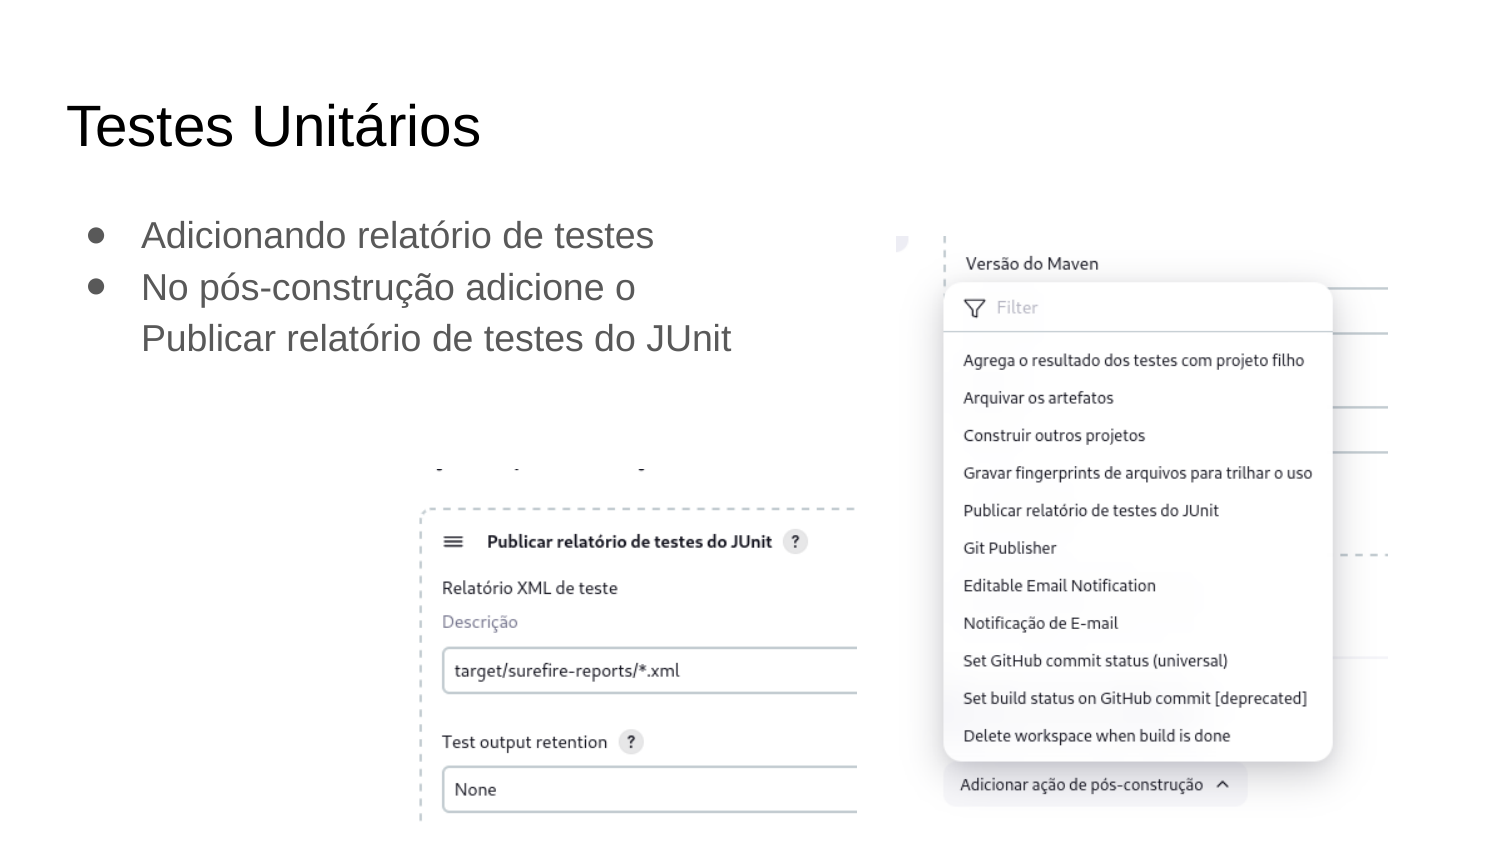

# Testes Unitários
Adicionando relatório de testes
No pós-construção adicione o
Publicar relatório de testes do JUnit